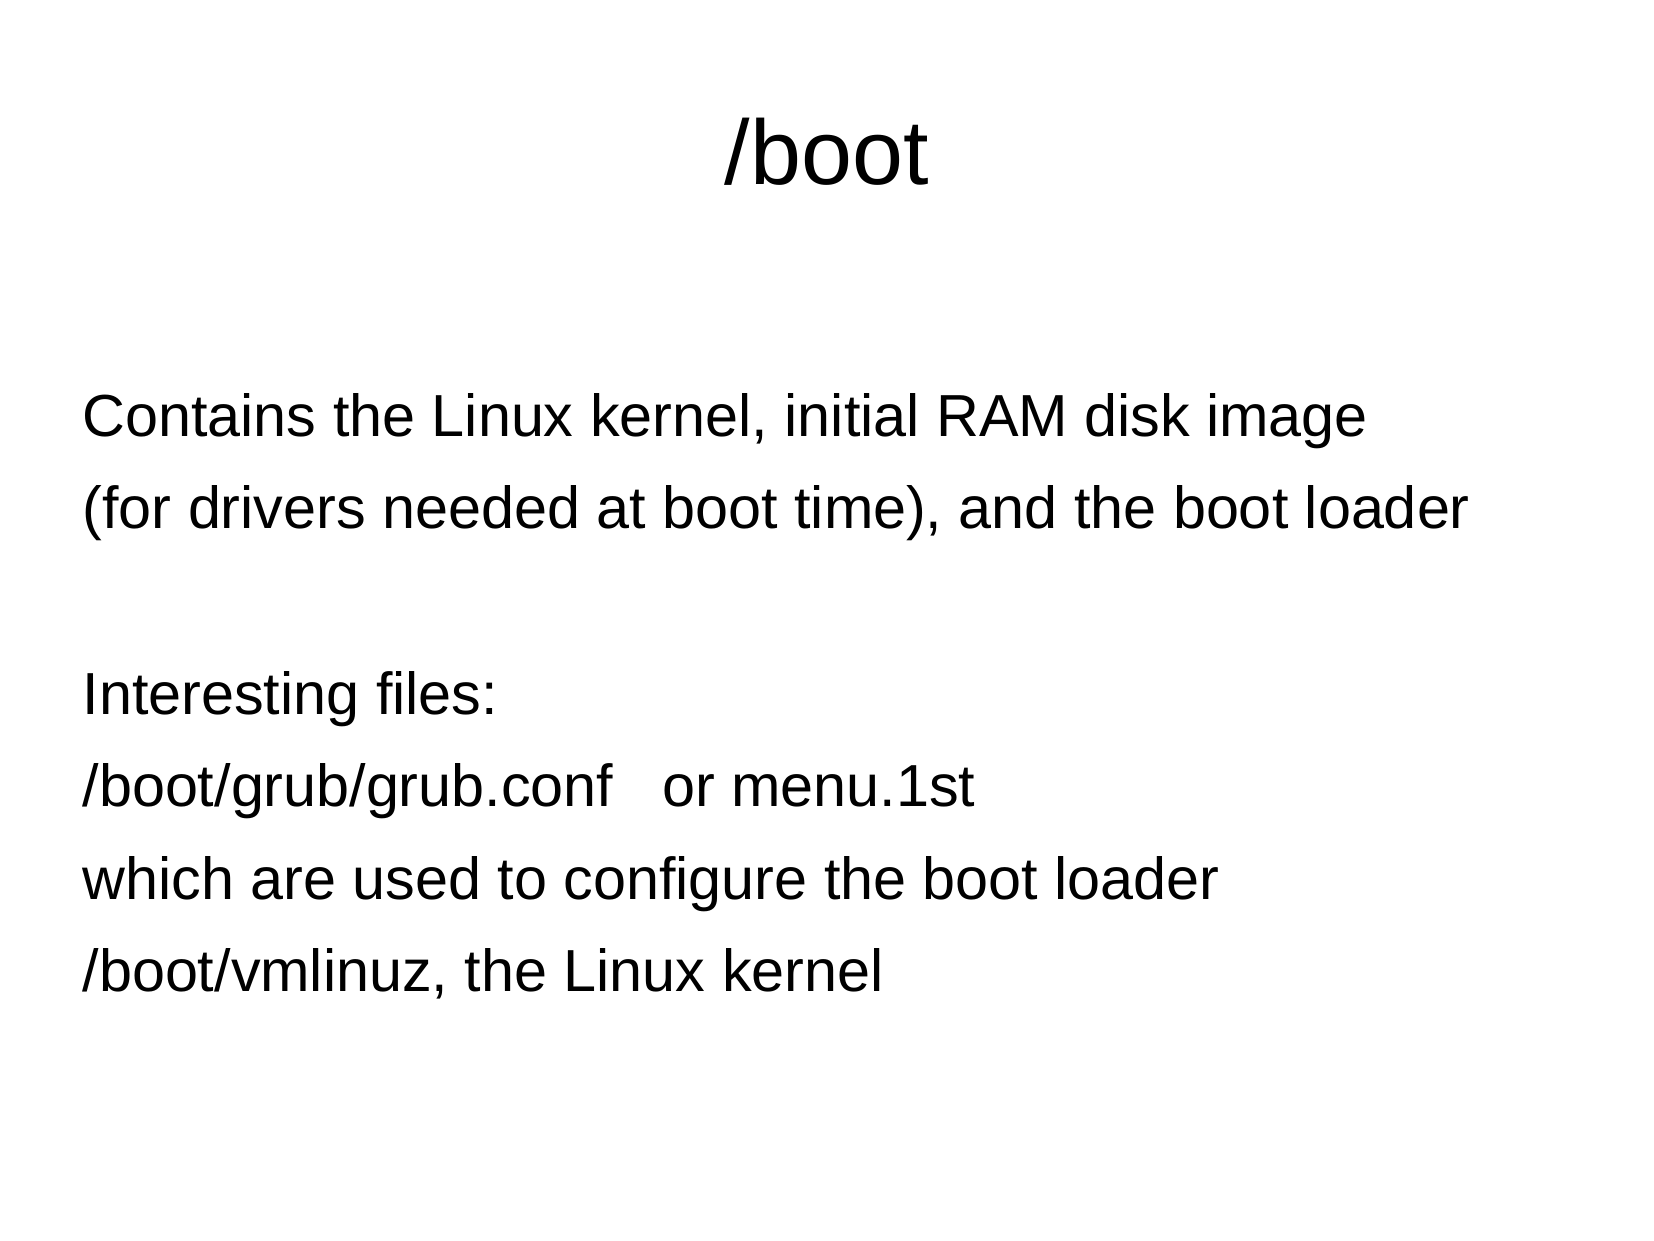

# /boot
Contains the Linux kernel, initial RAM disk image
(for drivers needed at boot time), and the boot loader
Interesting files:
/boot/grub/grub.conf or menu.1st
which are used to configure the boot loader
/boot/vmlinuz, the Linux kernel